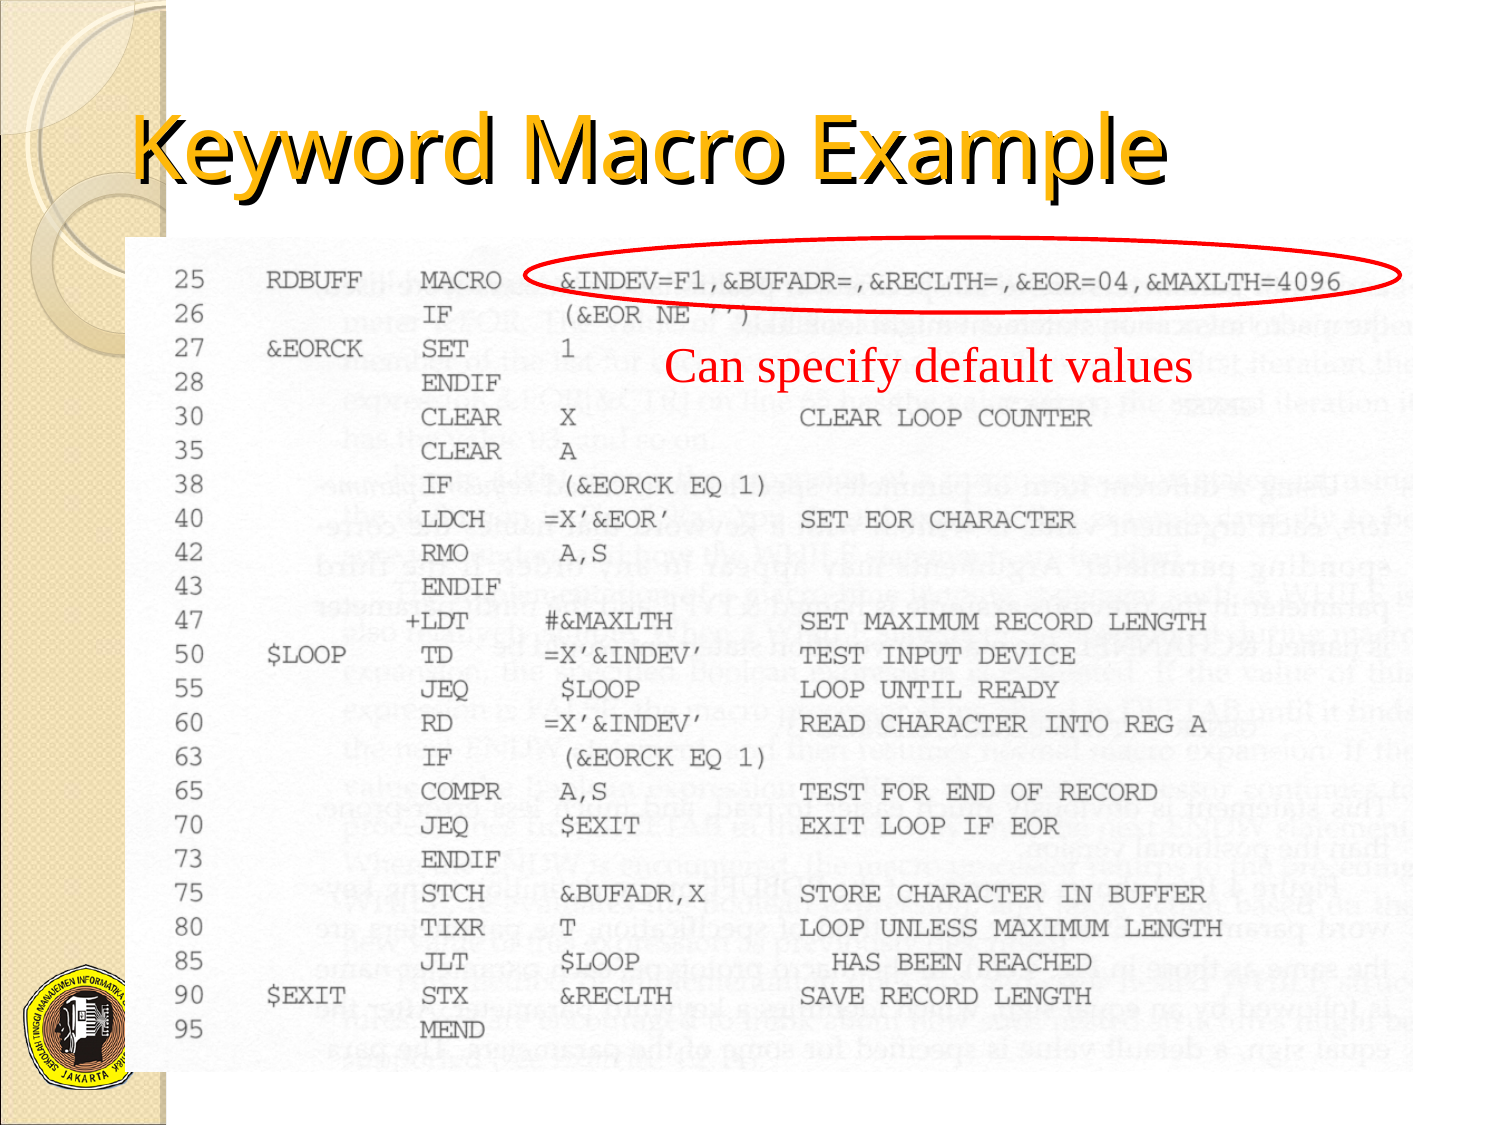

Keyword Macro Example
Can specify default values